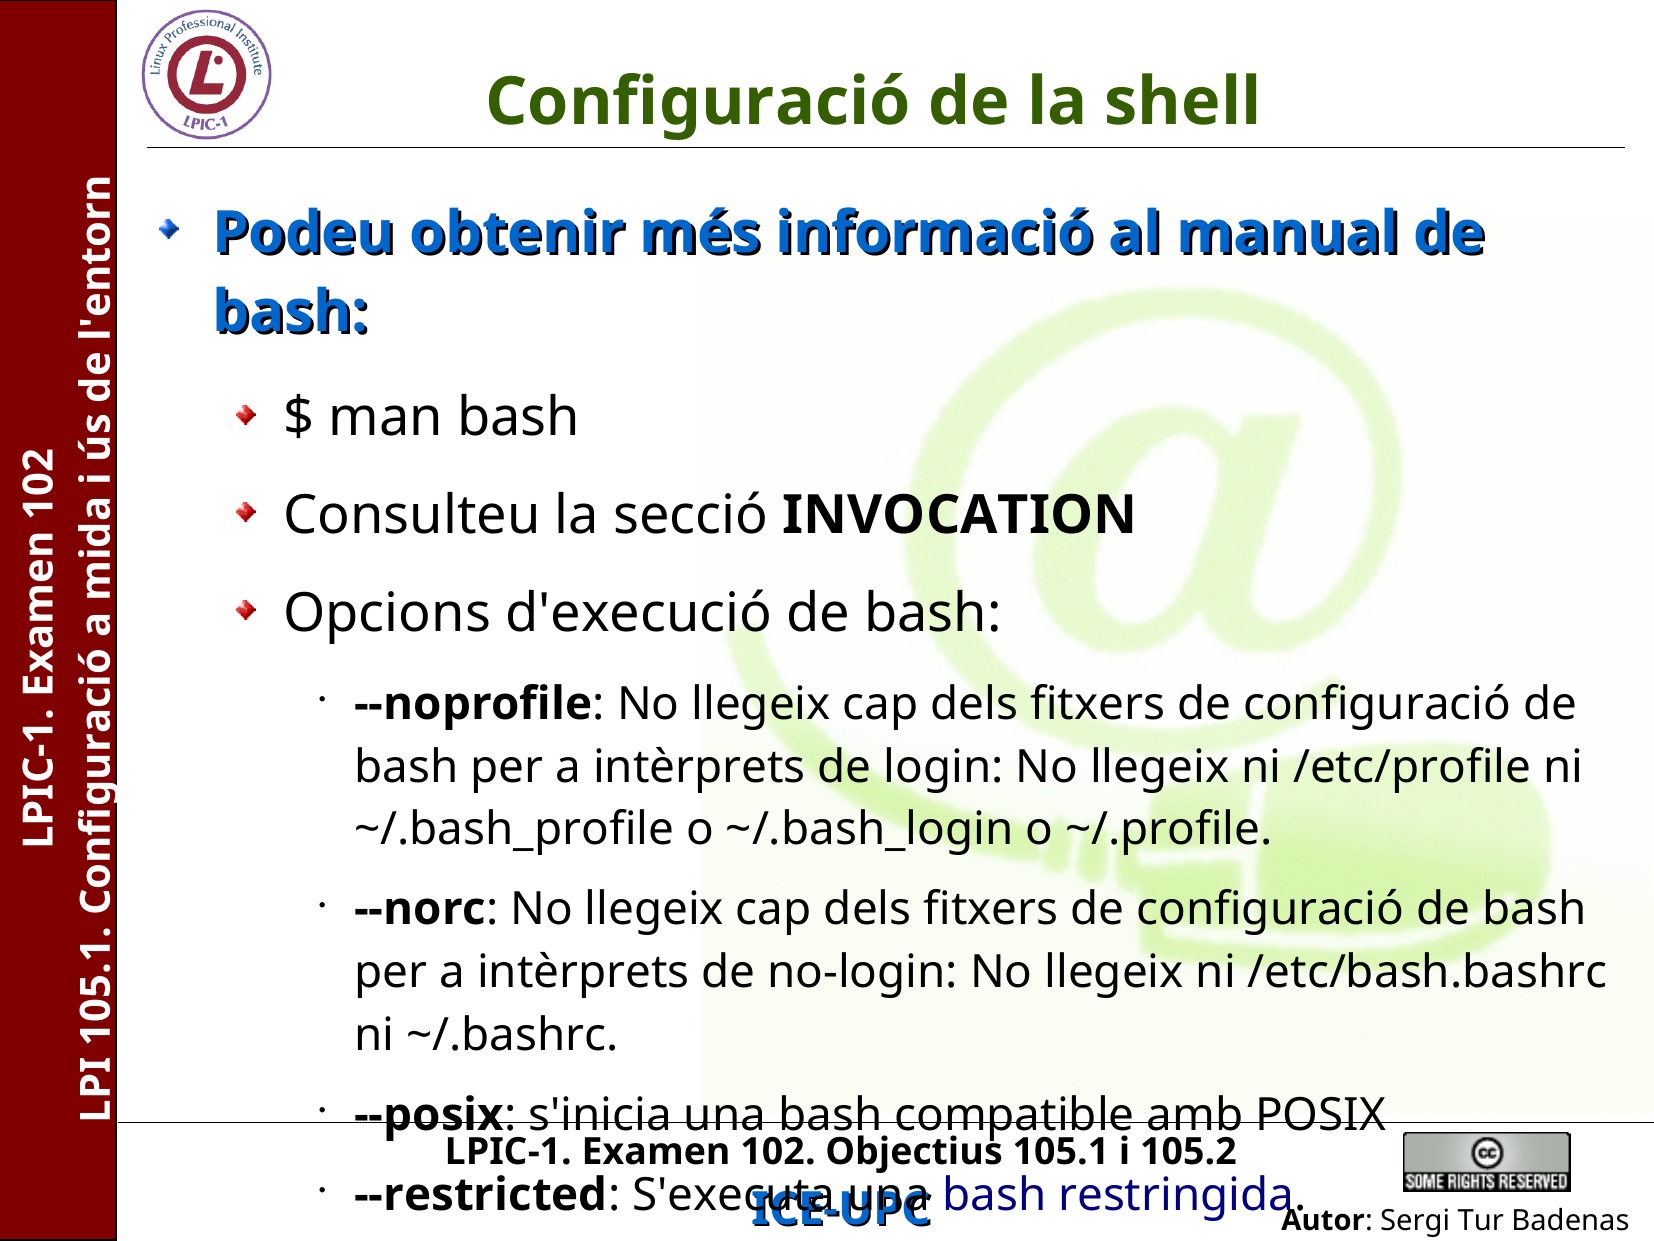

# Configuració de la shell
Podeu obtenir més informació al manual de bash:
$ man bash
Consulteu la secció INVOCATION
Opcions d'execució de bash:
--noprofile: No llegeix cap dels fitxers de configuració de bash per a intèrprets de login: No llegeix ni /etc/profile ni ~/.bash_profile o ~/.bash_login o ~/.profile.
--norc: No llegeix cap dels fitxers de configuració de bash per a intèrprets de no-login: No llegeix ni /etc/bash.bashrc ni ~/.bashrc.
--posix: s'inicia una bash compatible amb POSIX
--restricted: S'executa una bash restringida.